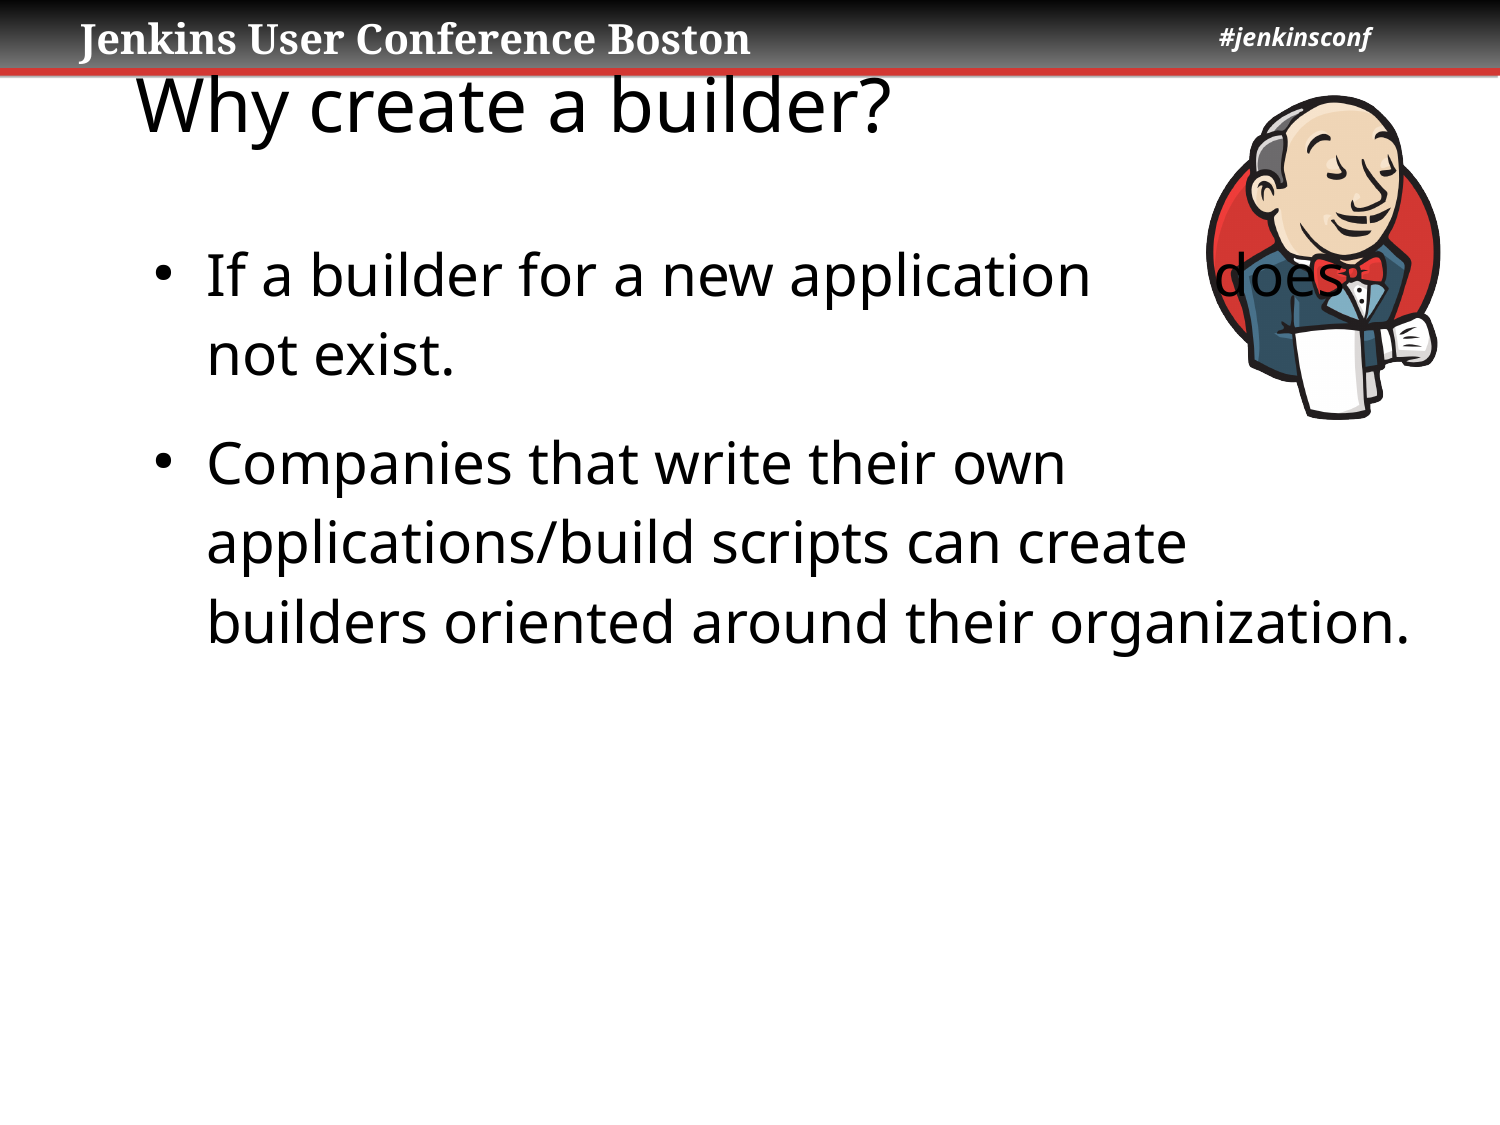

# Why create a builder?
If a builder for a new application does not exist.
Companies that write their own applications/build scripts can create builders oriented around their organization.